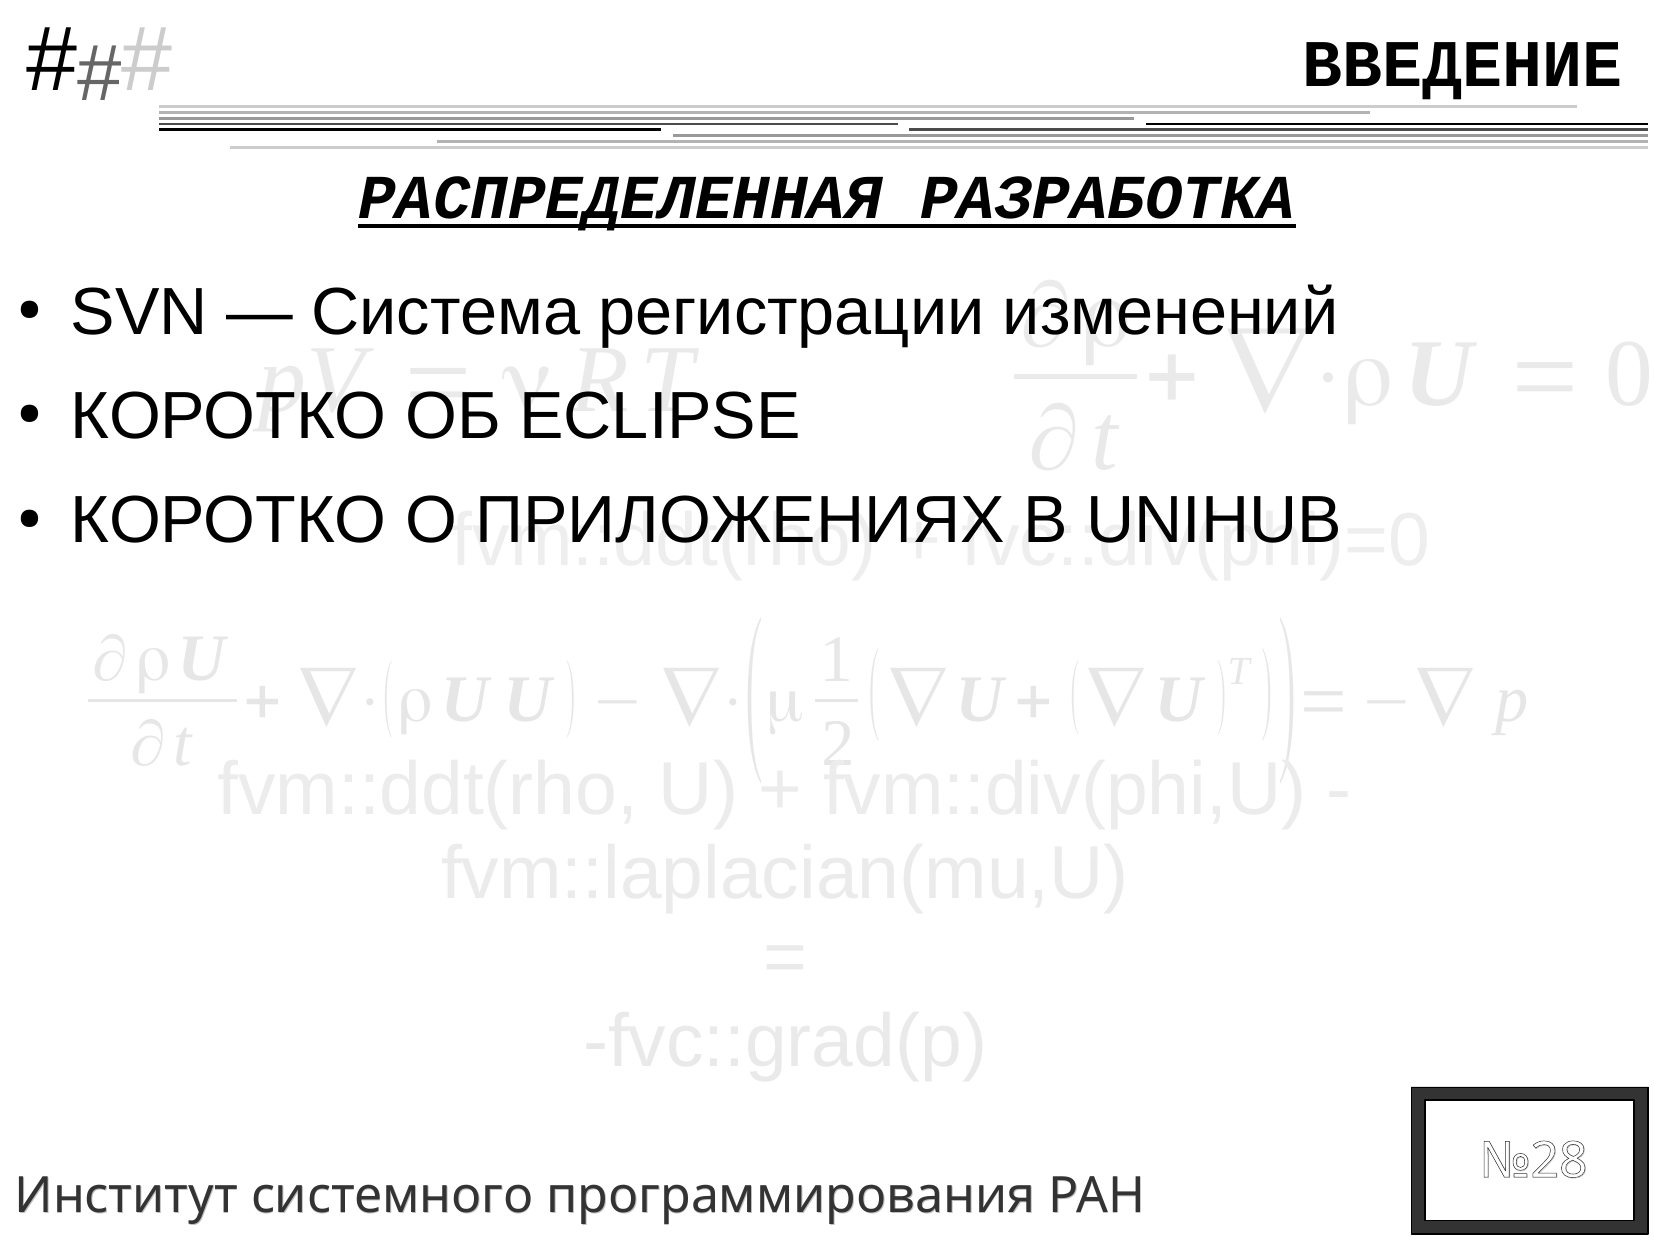

# РАСПРЕДЕЛЕННАЯ РАЗРАБОТКА
SVN — Система регистрации изменений
КОРОТКО ОБ ECLIPSE
КОРОТКО О ПРИЛОЖЕНИЯХ В UNIHUB